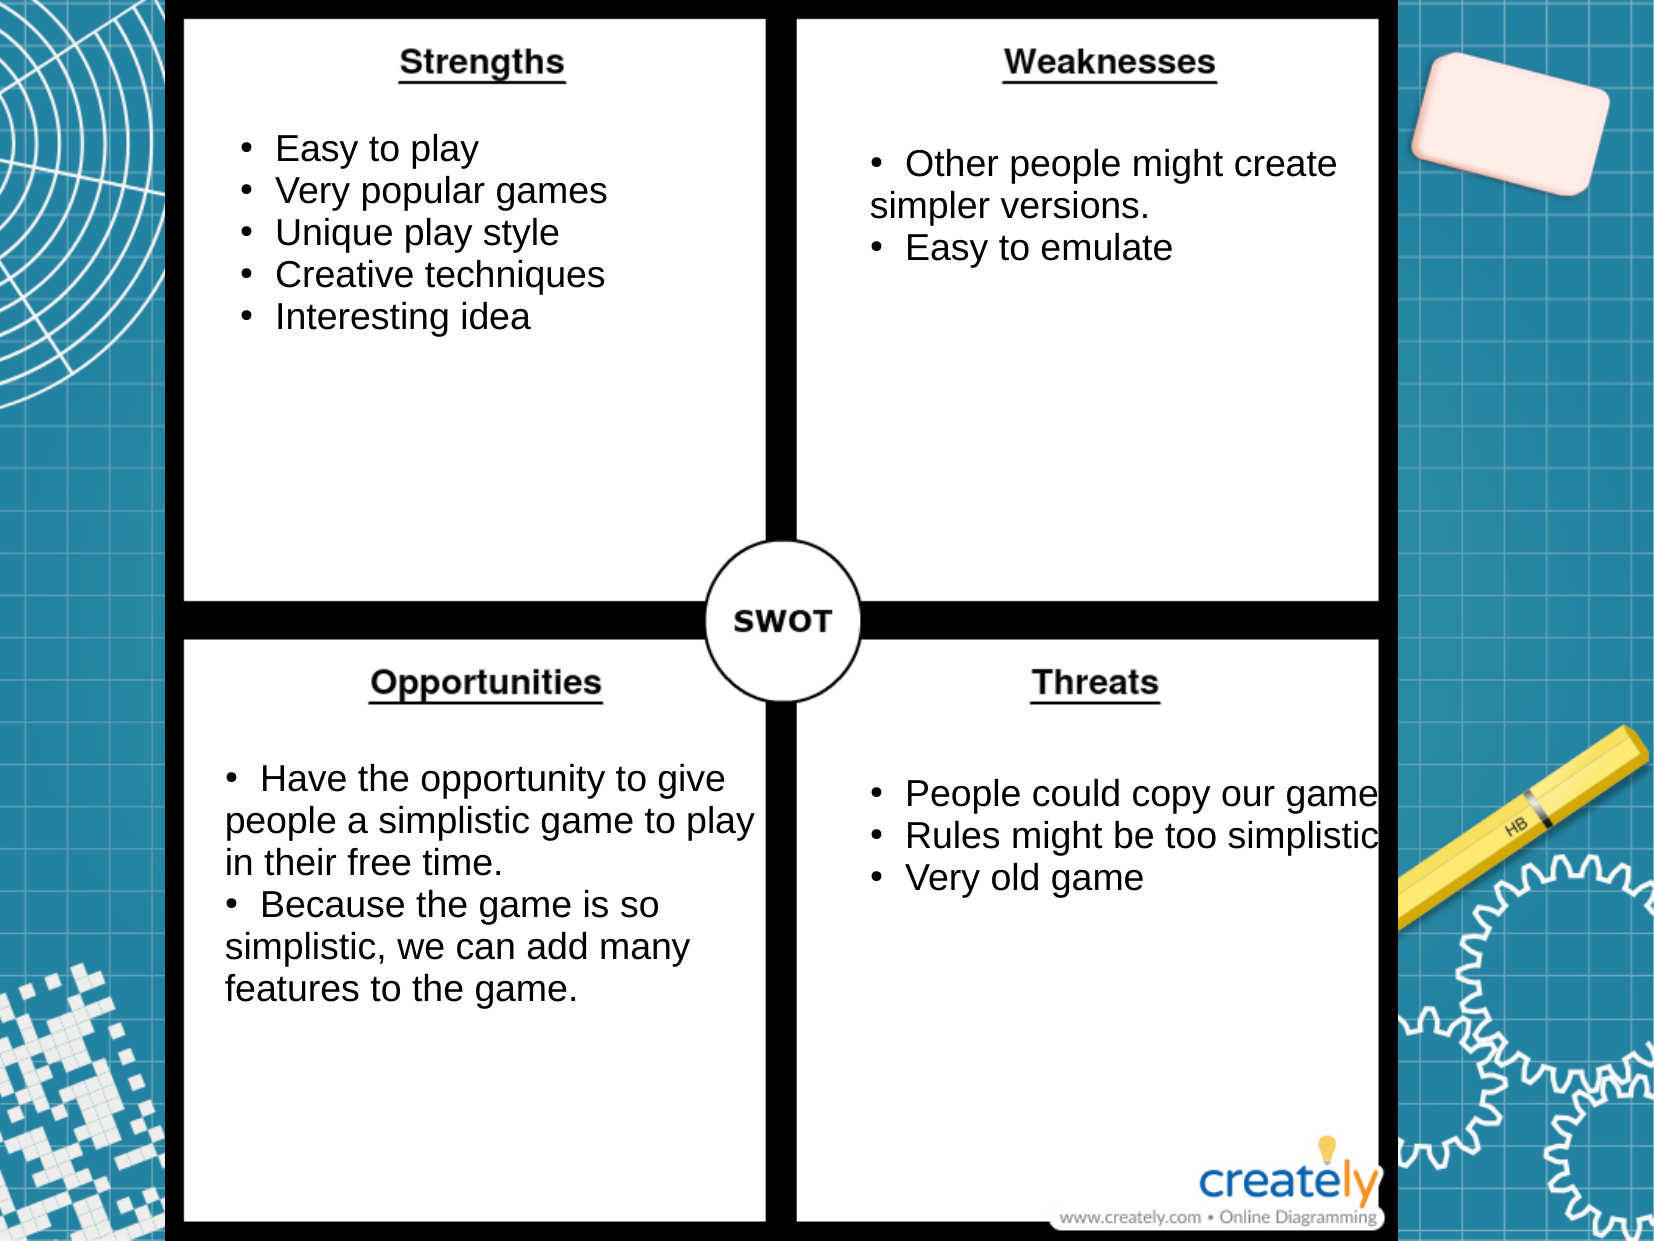

Easy to play
Very popular games
Unique play style
Creative techniques
Interesting idea
Other people might create
simpler versions.
Easy to emulate
Have the opportunity to give
people a simplistic game to play
in their free time.
Because the game is so
simplistic, we can add many
features to the game.
People could copy our game
Rules might be too simplistic
Very old game